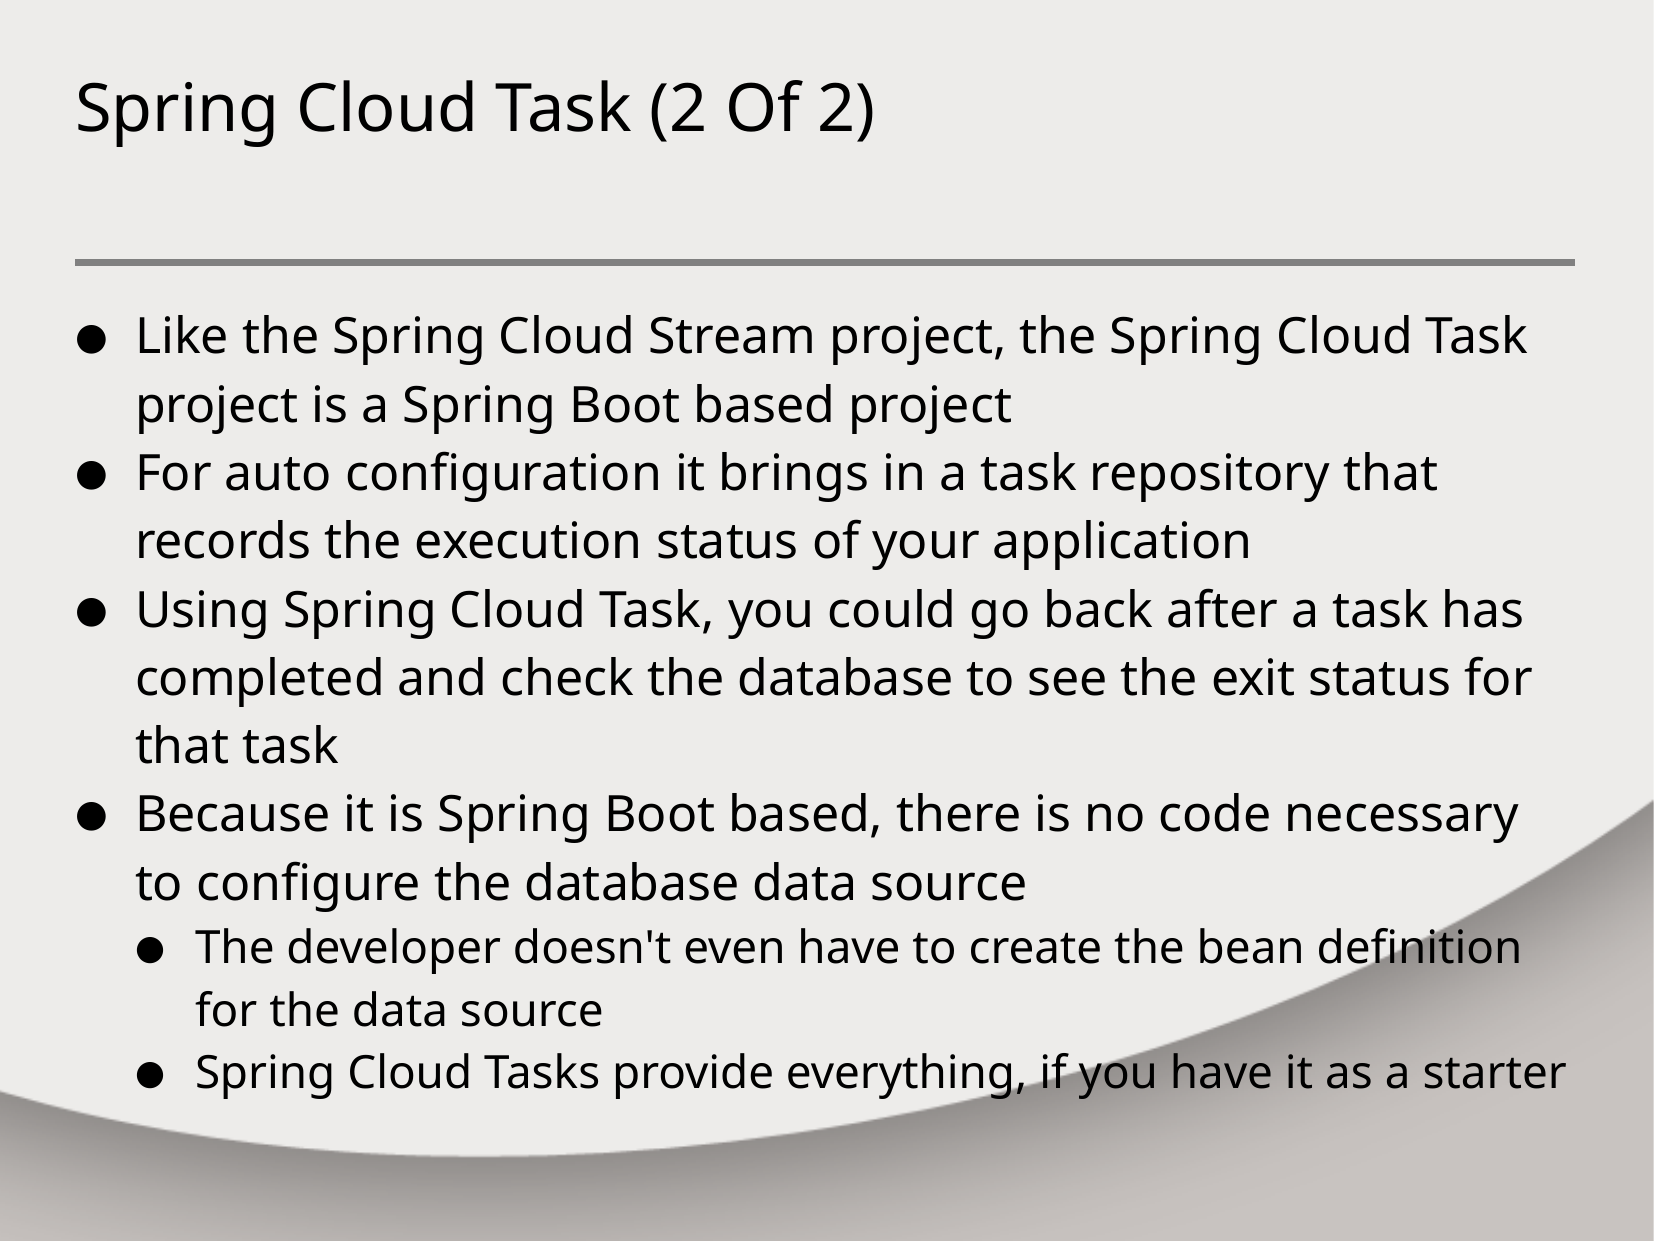

# Spring Cloud Task (2 Of 2)
Like the Spring Cloud Stream project, the Spring Cloud Task project is a Spring Boot based project
For auto configuration it brings in a task repository that records the execution status of your application
Using Spring Cloud Task, you could go back after a task has completed and check the database to see the exit status for that task
Because it is Spring Boot based, there is no code necessary to configure the database data source
The developer doesn't even have to create the bean definition for the data source
Spring Cloud Tasks provide everything, if you have it as a starter